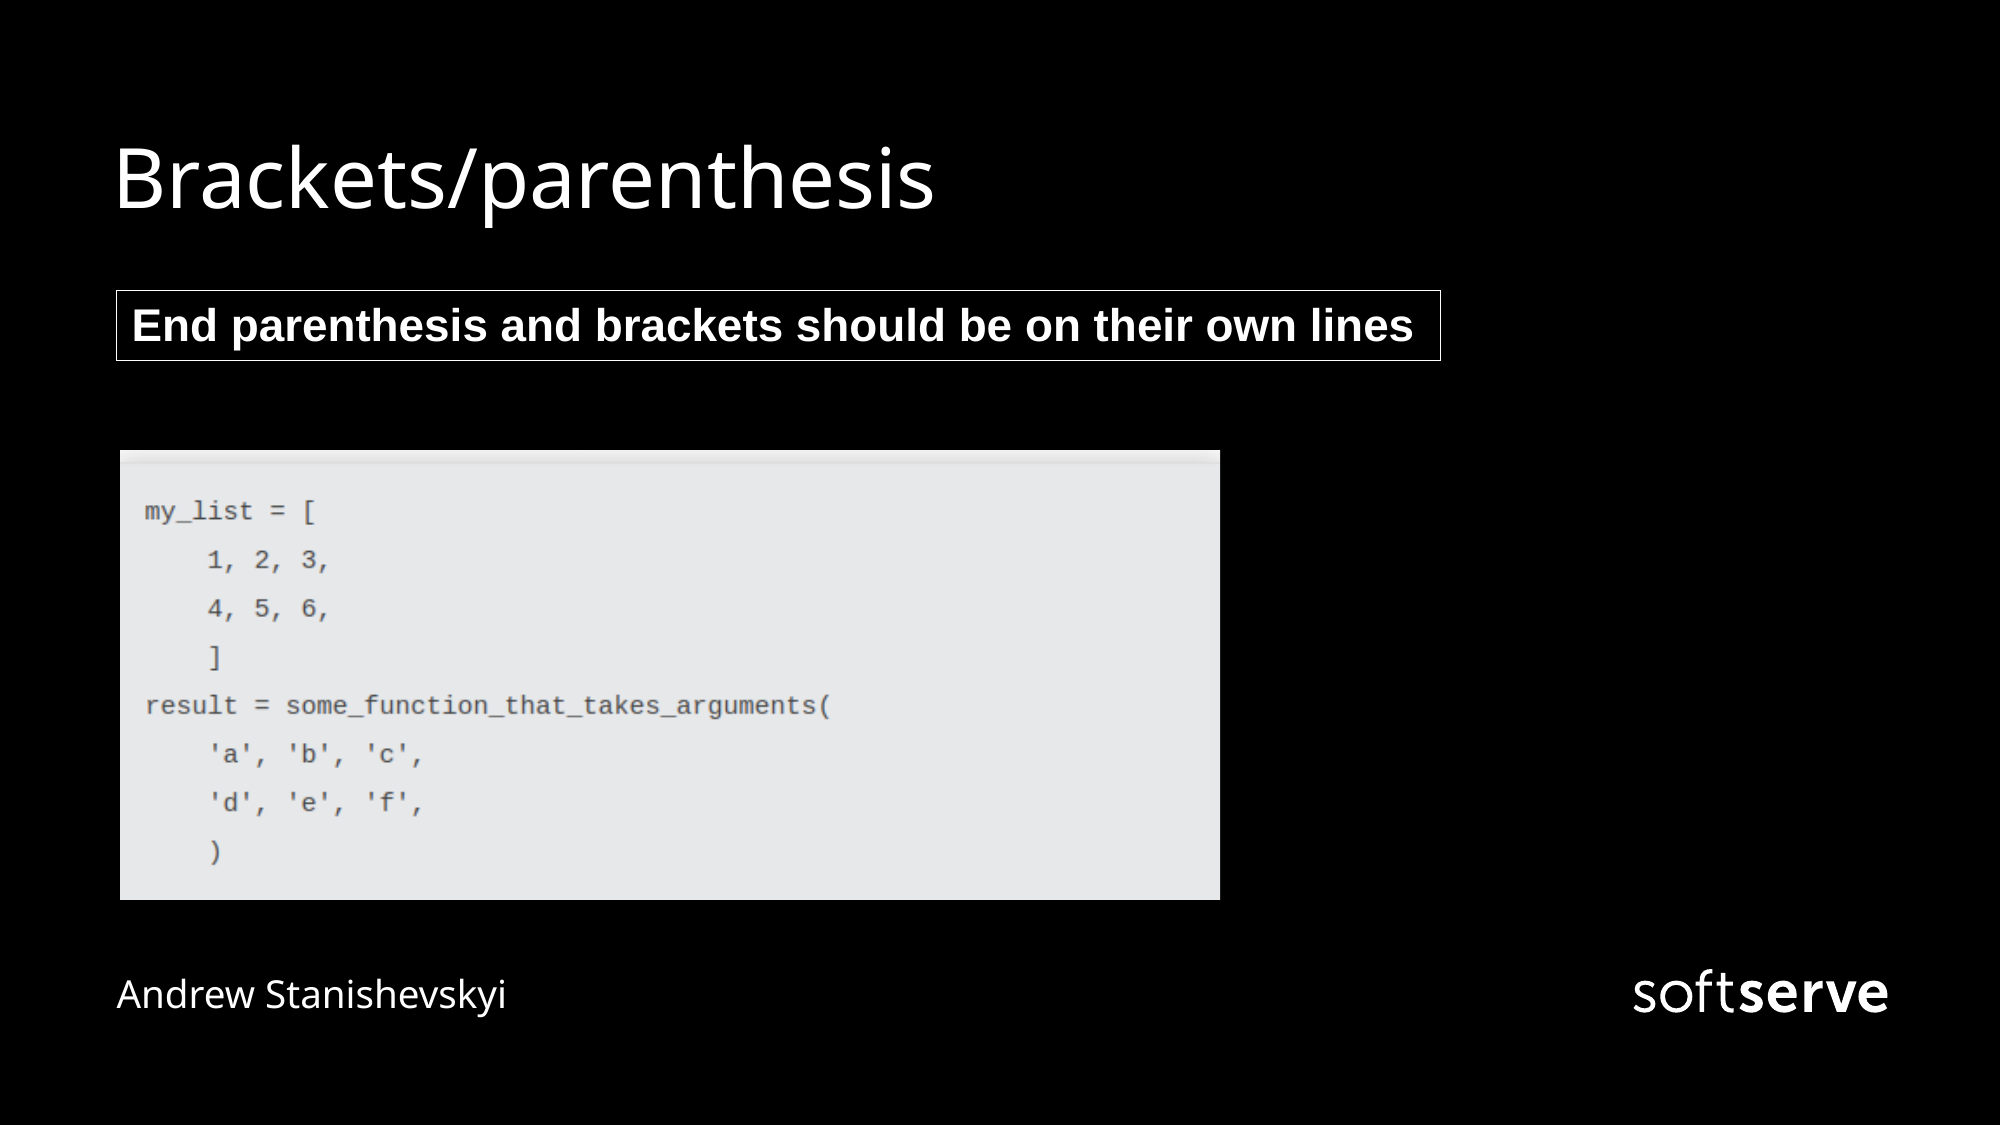

# Brackets/parenthesis
End parenthesis and brackets should be on their own lines
 Andrew Stanishevskyi